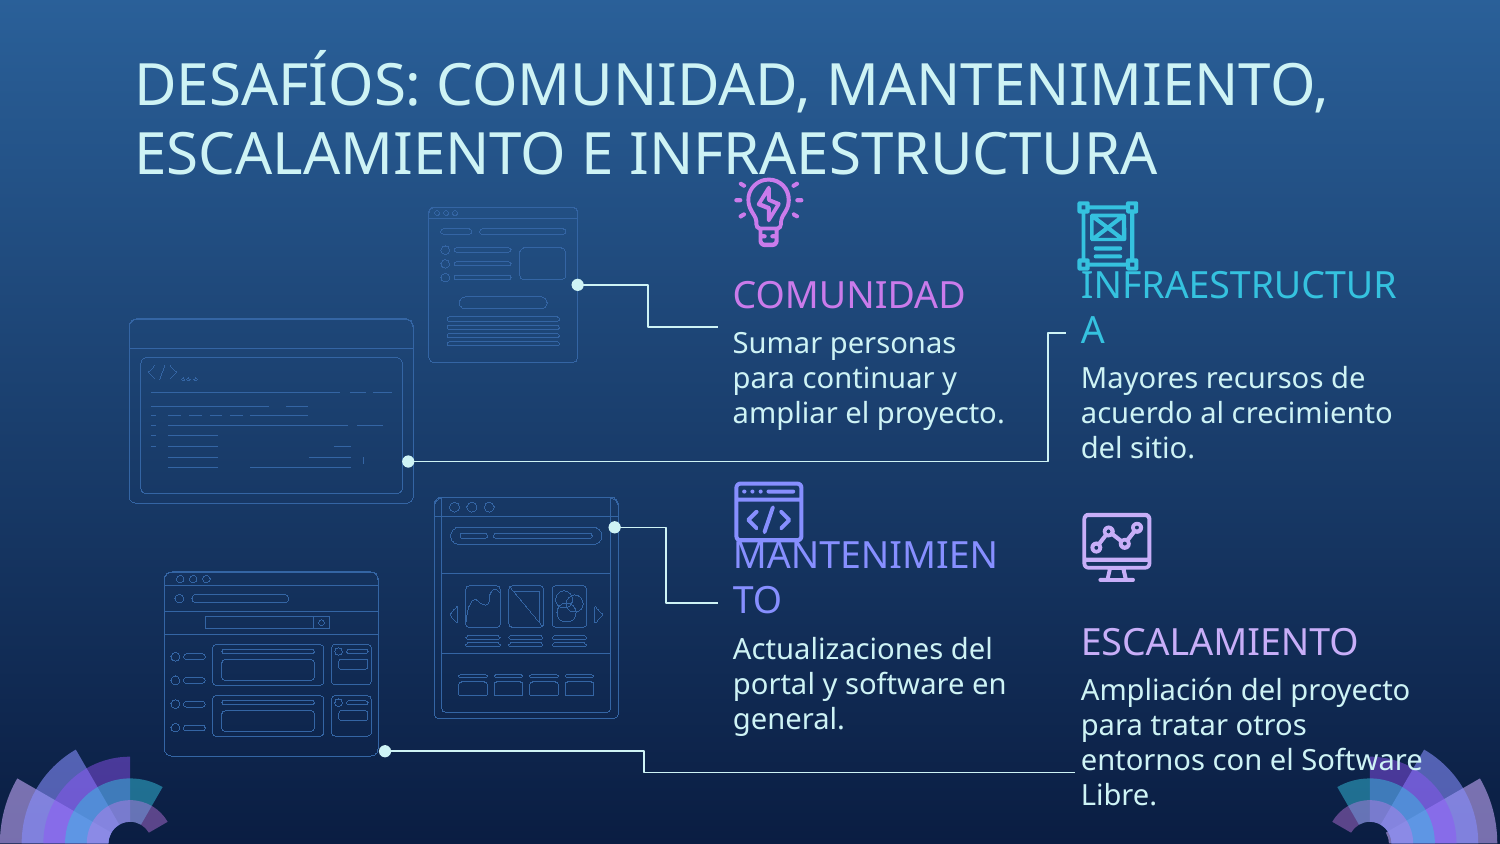

# DESAFÍOS: COMUNIDAD, MANTENIMIENTO, ESCALAMIENTO E INFRAESTRUCTURA
COMUNIDAD
Sumar personas para continuar y ampliar el proyecto.
INFRAESTRUCTURA
Mayores recursos de acuerdo al crecimiento del sitio.
MANTENIMIENTO
Actualizaciones del portal y software en general.
ESCALAMIENTO
Ampliación del proyecto para tratar otros entornos con el Software Libre.